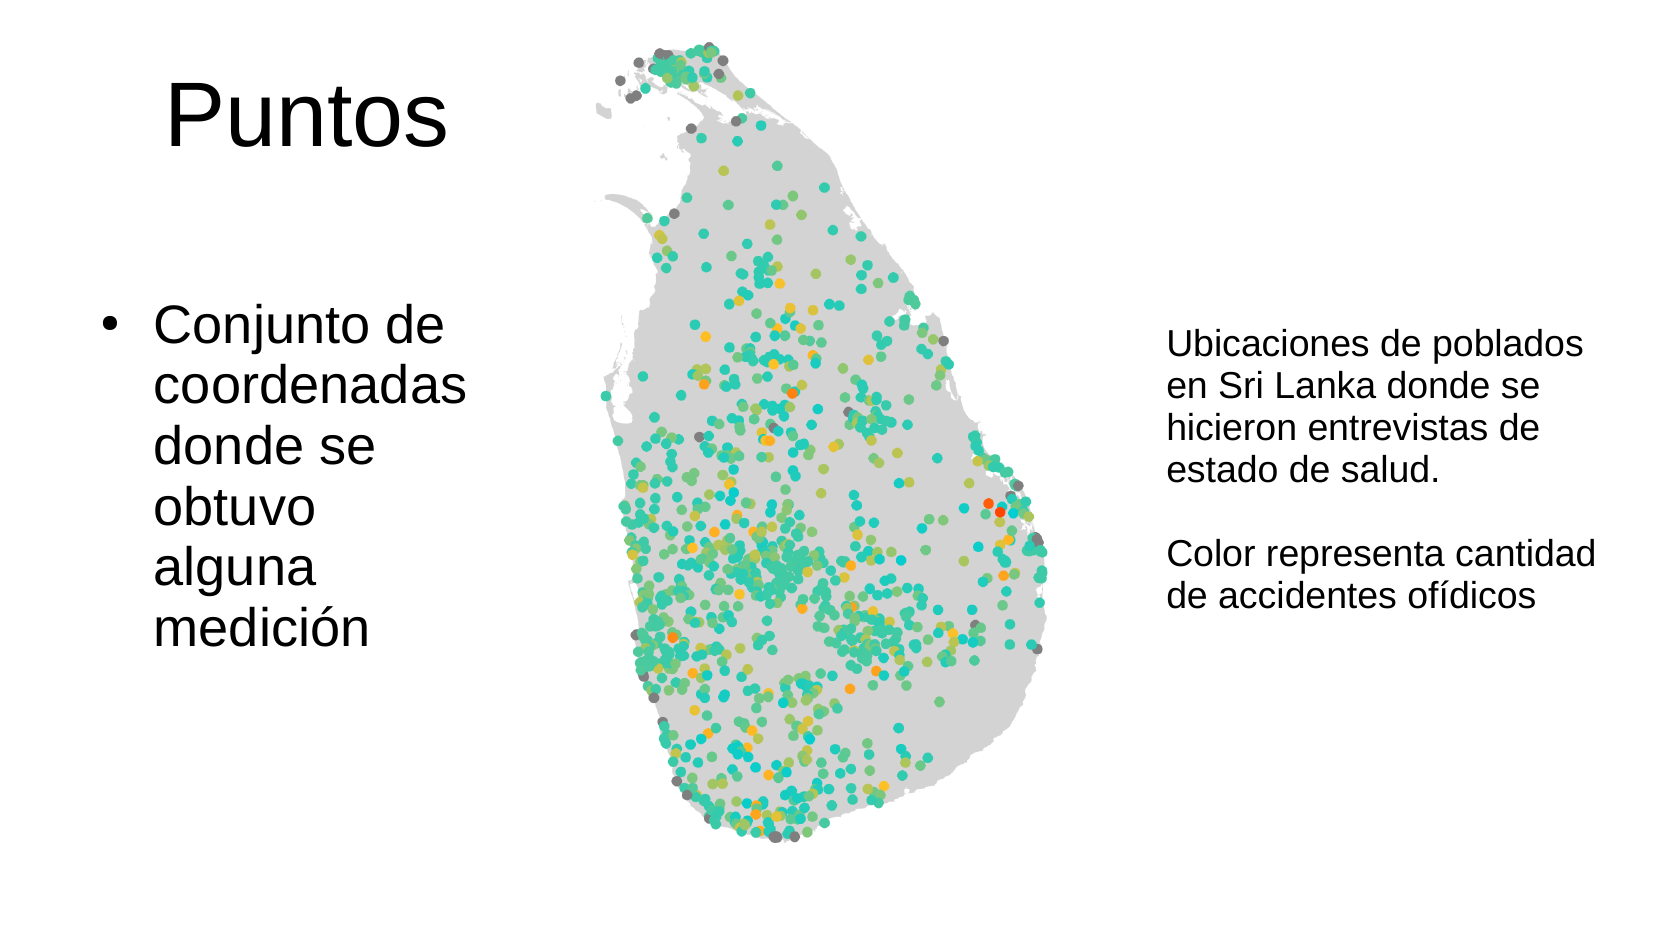

# Puntos
Conjunto de coordenadas donde se obtuvo alguna medición
Ubicaciones de poblados
en Sri Lanka donde se
hicieron entrevistas de
estado de salud.
Color representa cantidad
de accidentes ofídicos